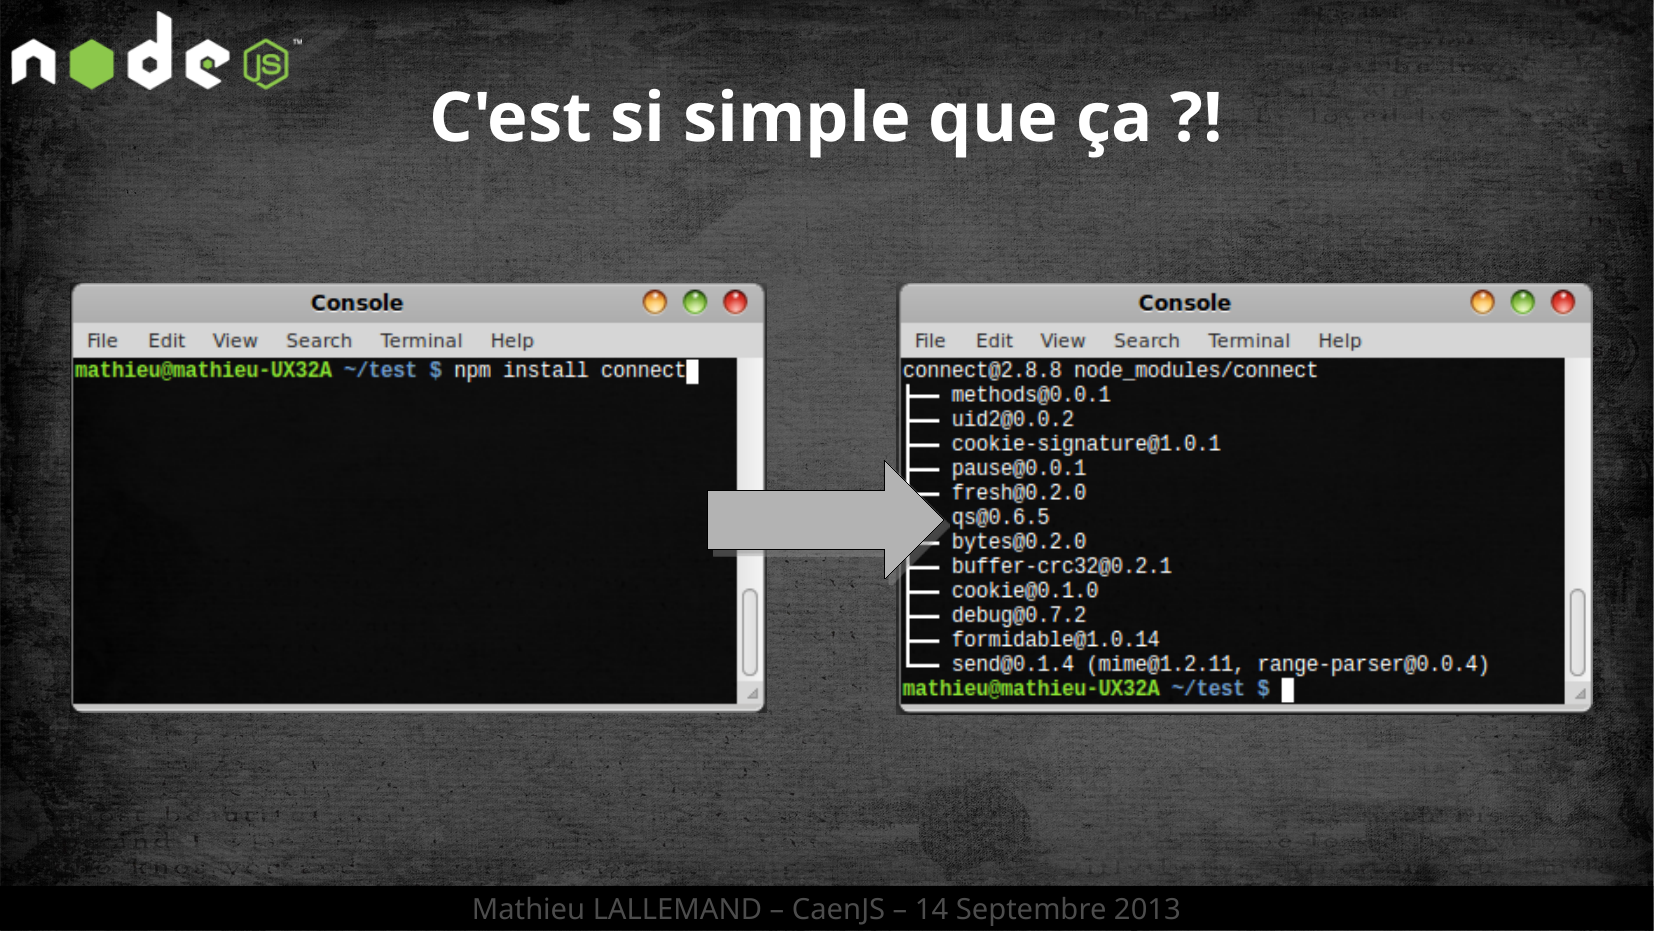

# C'est si simple que ça ?!
Mathieu LALLEMAND – CaenJS – 14 Septembre 2013